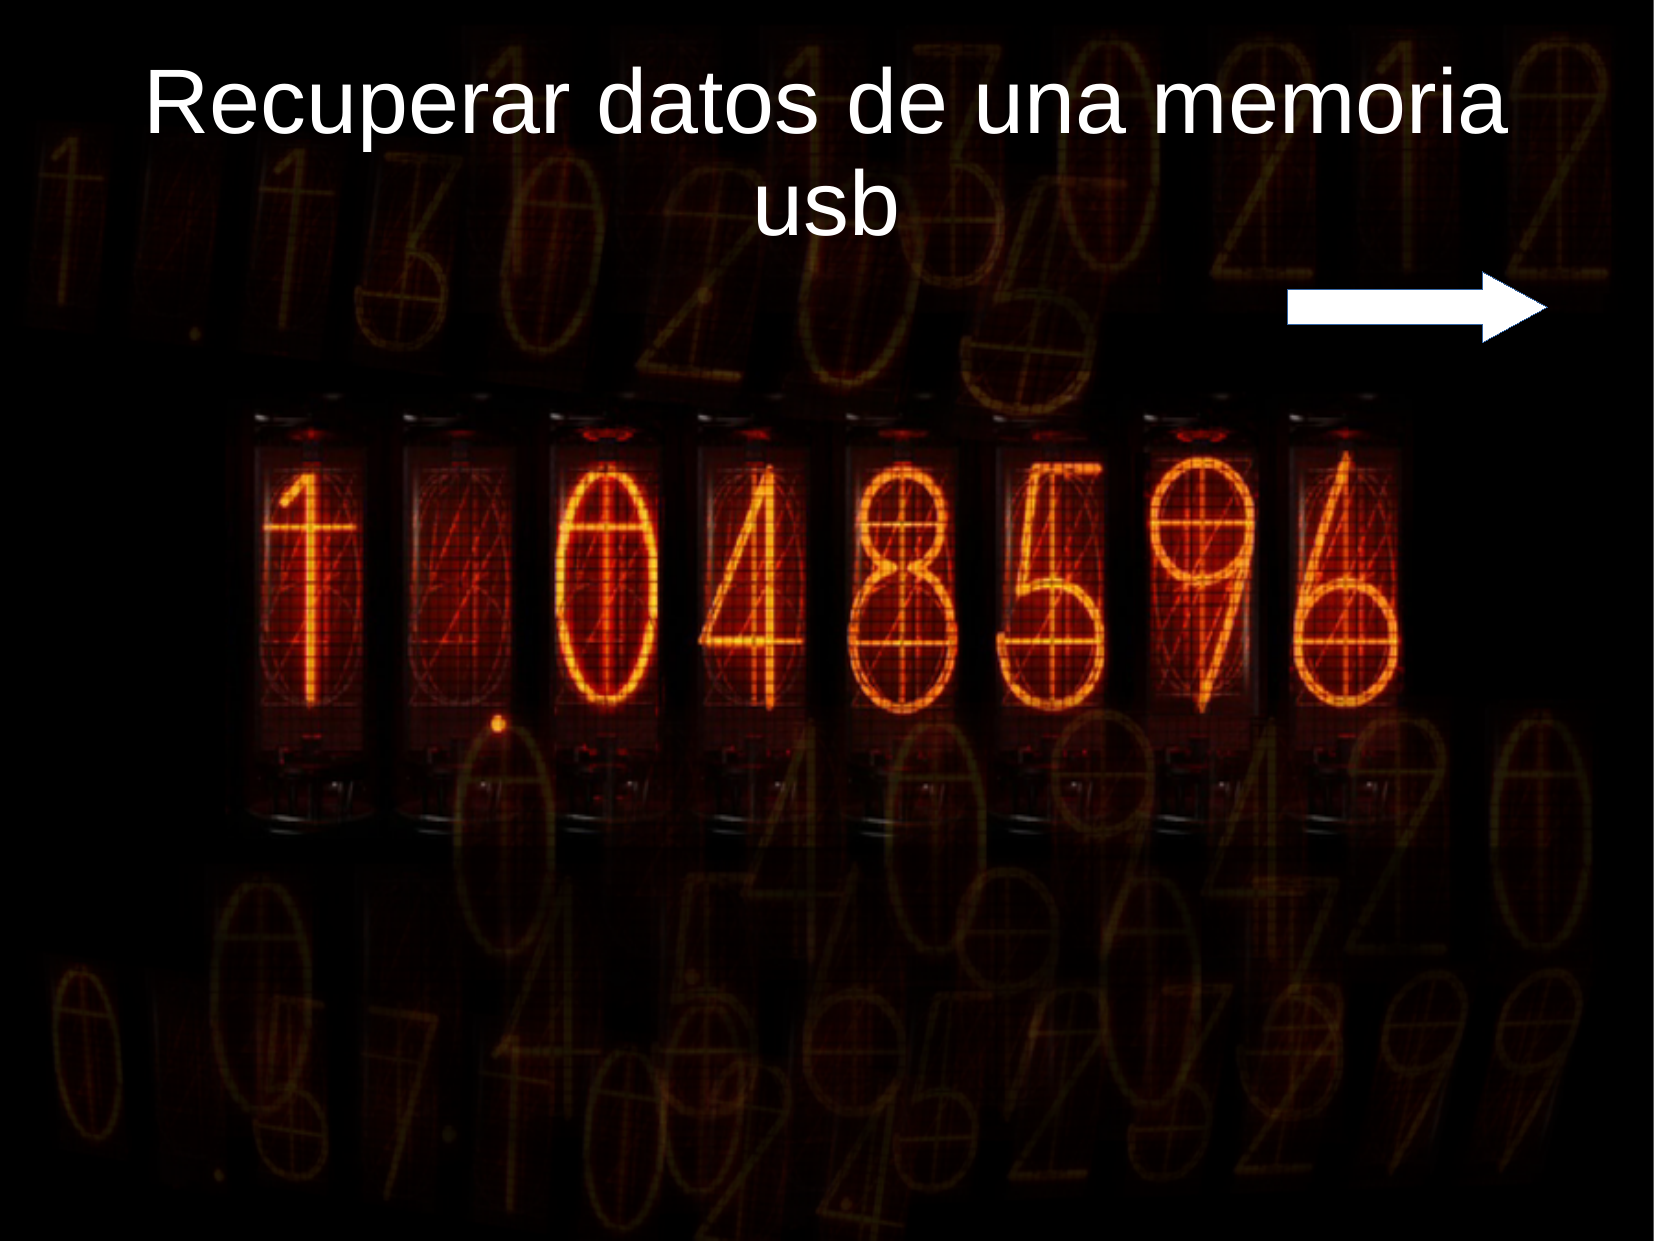

# Recuperar datos de una memoria usb